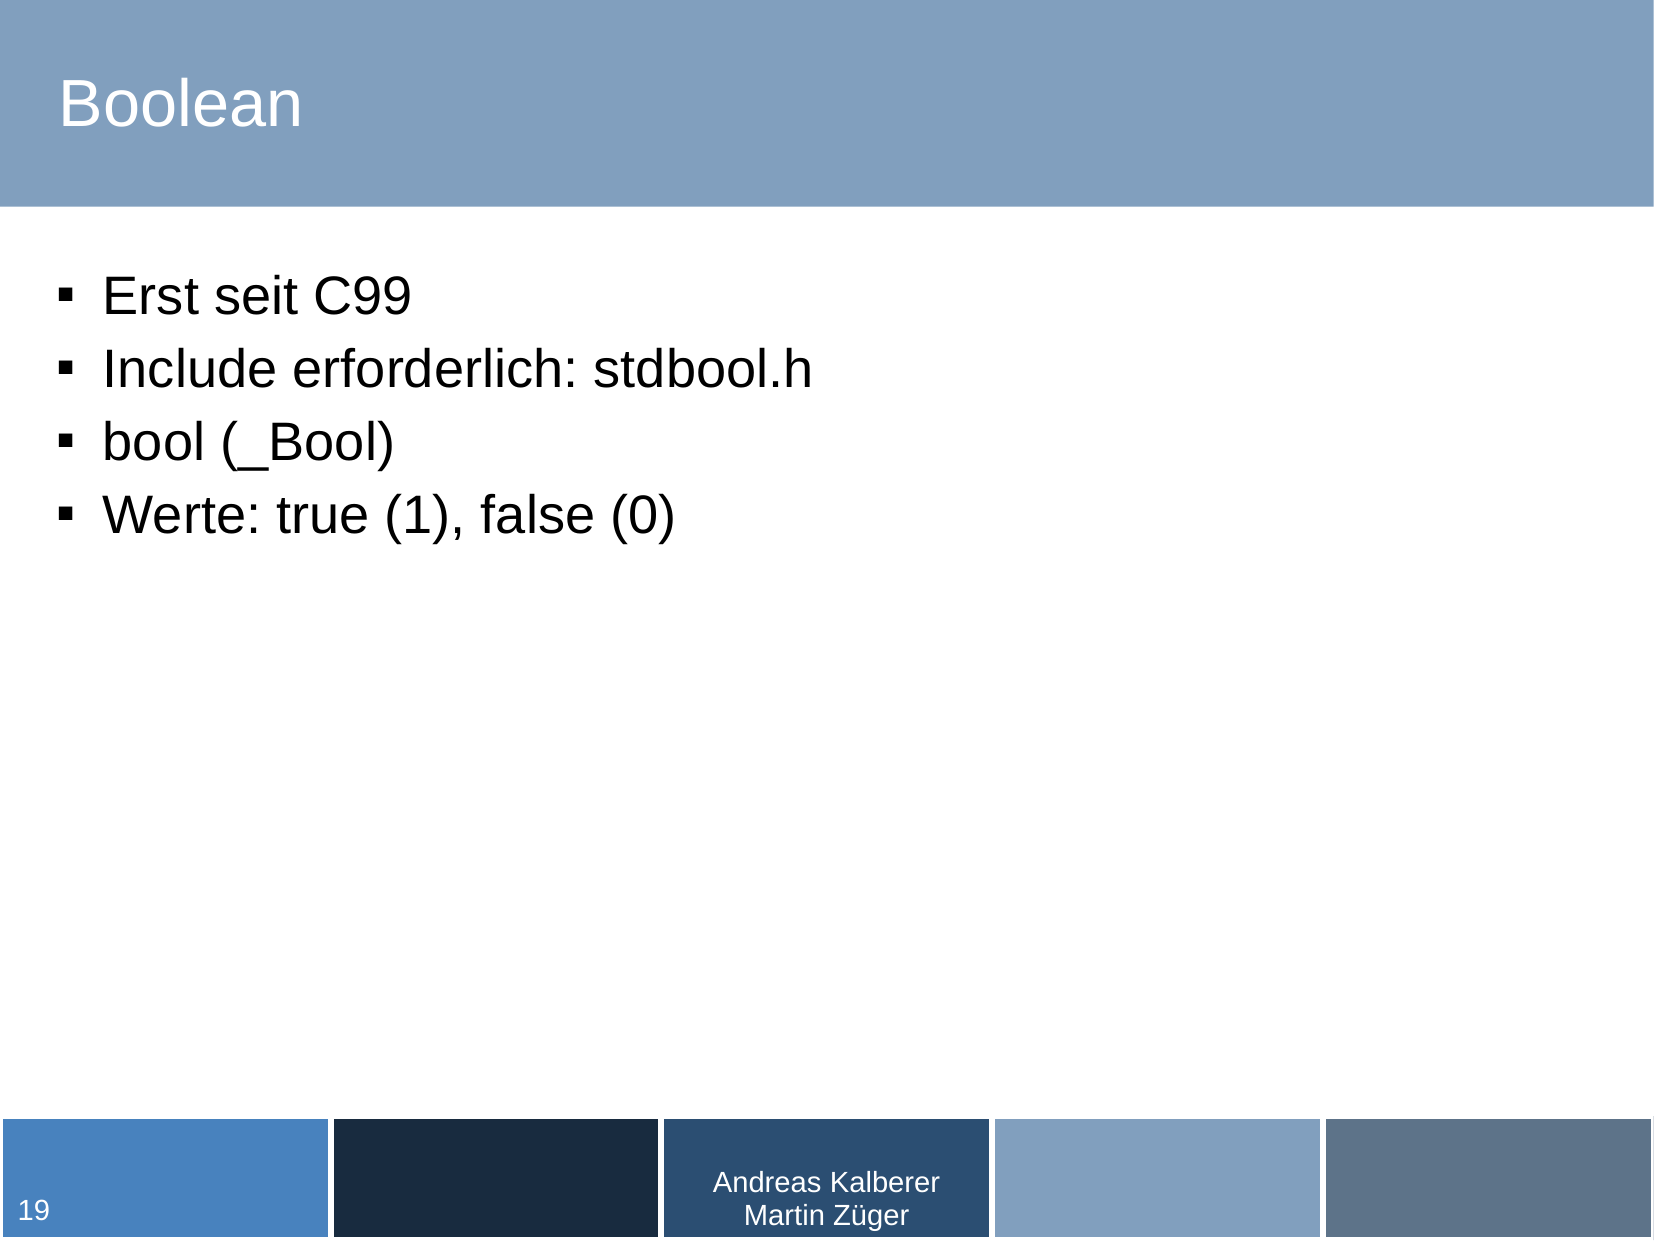

# Boolean
Erst seit C99
Include erforderlich: stdbool.h
bool (_Bool)
Werte: true (1), false (0)
LibreOffice Productivity Suite
19